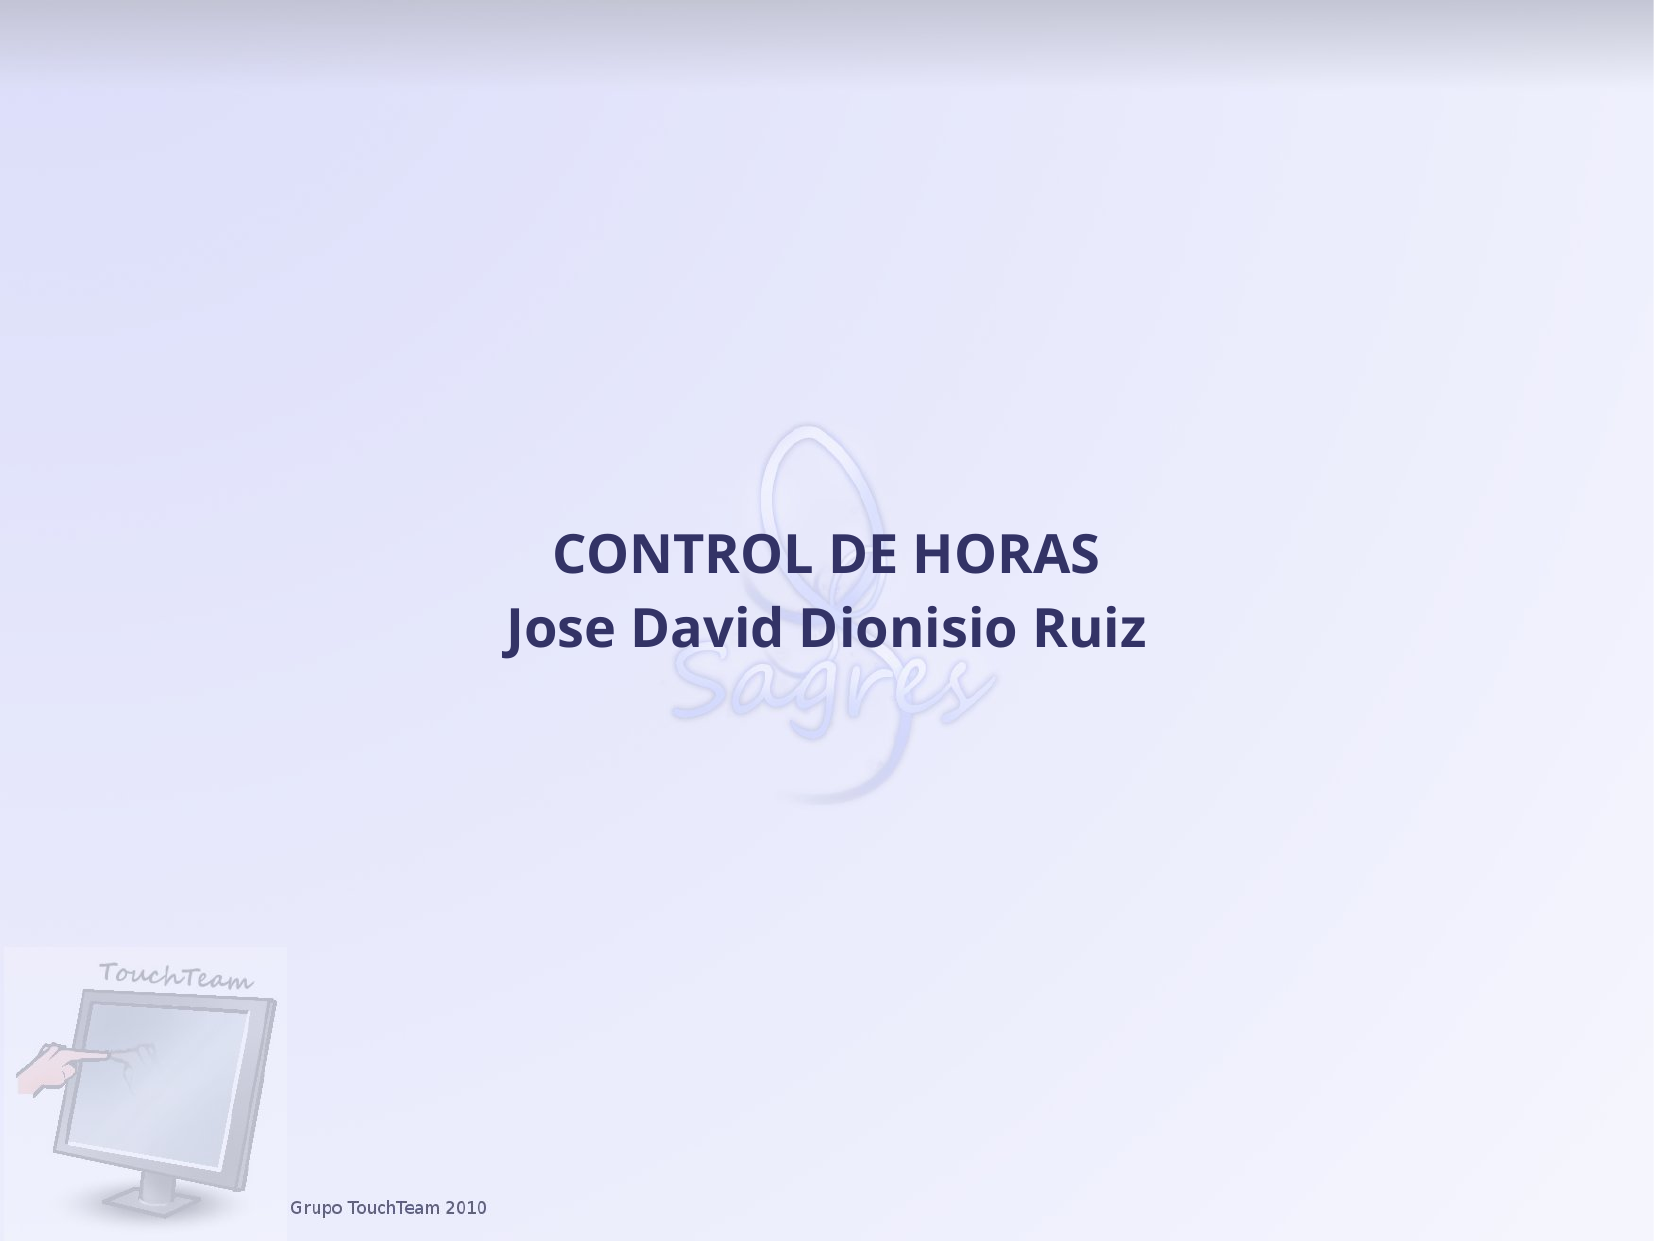

# CONTROL DE HORAS Jose David Dionisio Ruiz